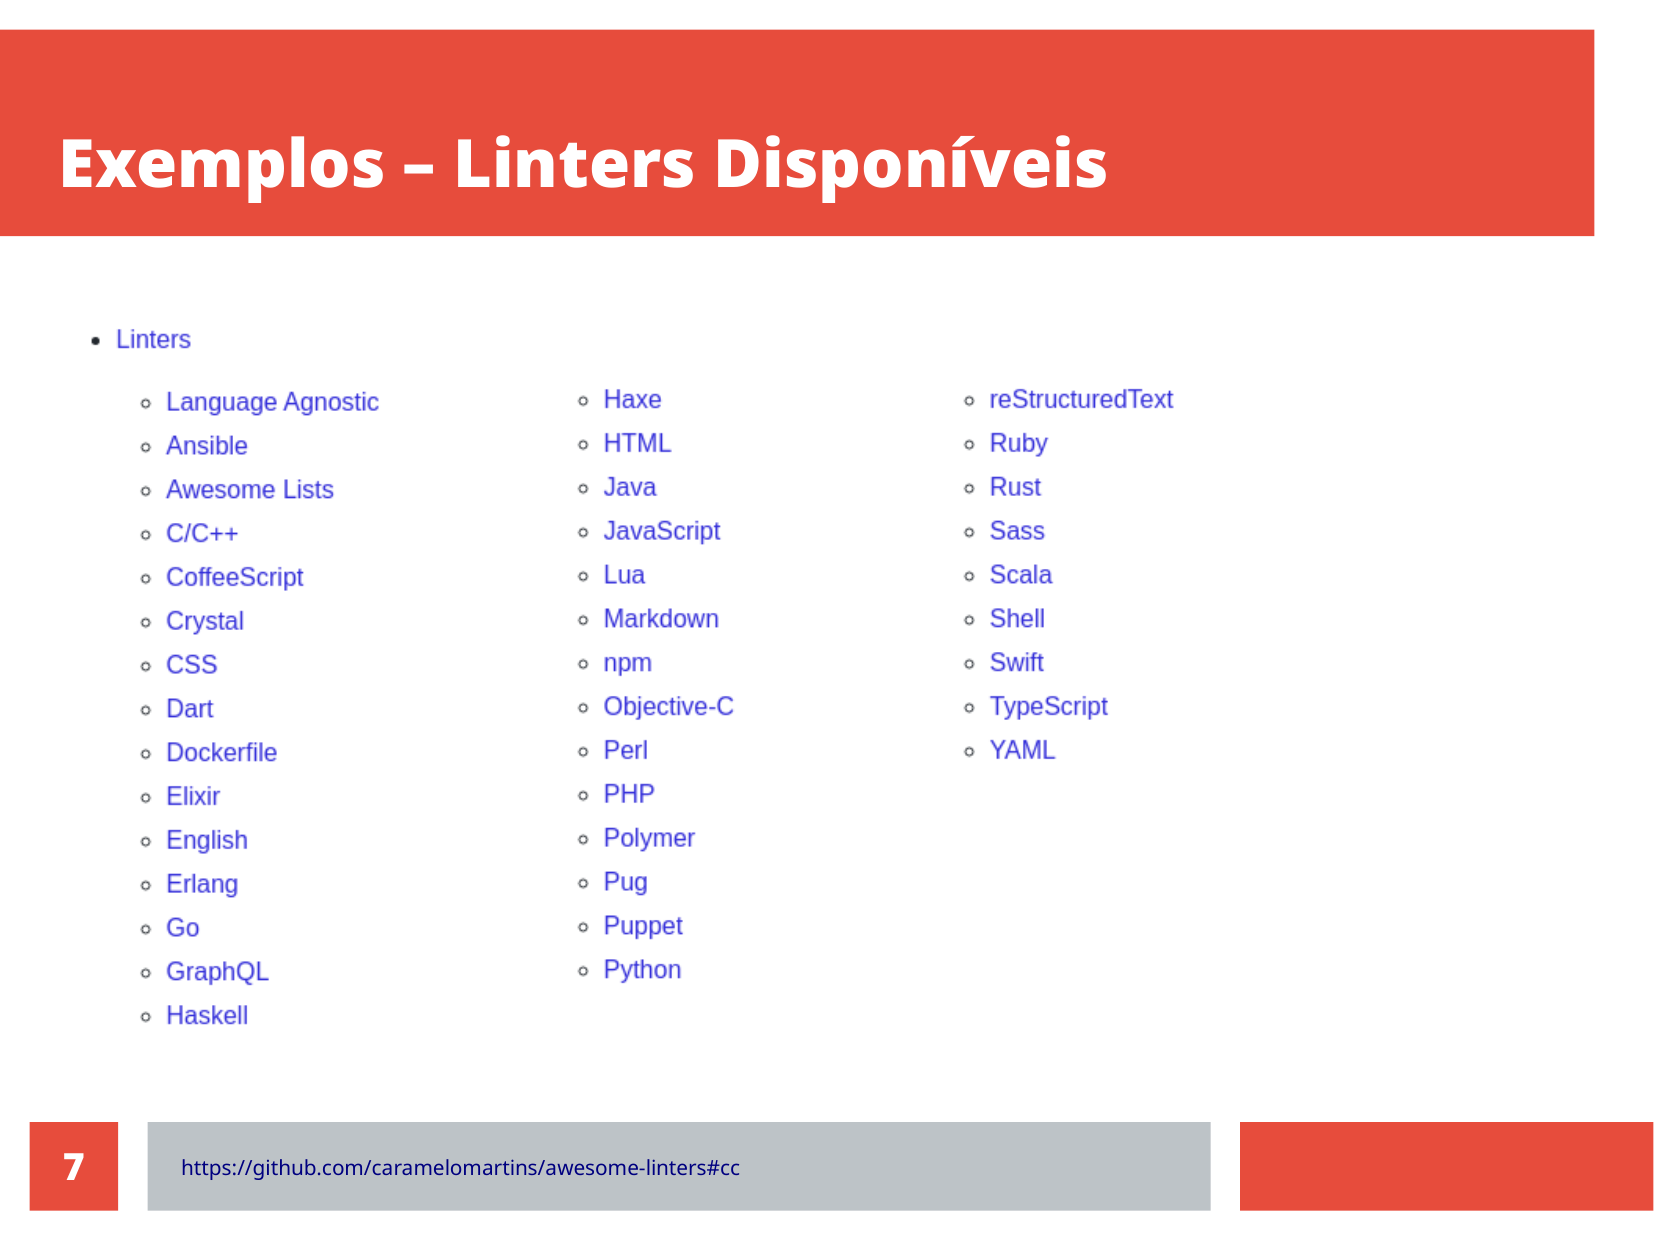

# Exemplos – Linters Disponíveis
7
https://github.com/caramelomartins/awesome-linters#cc